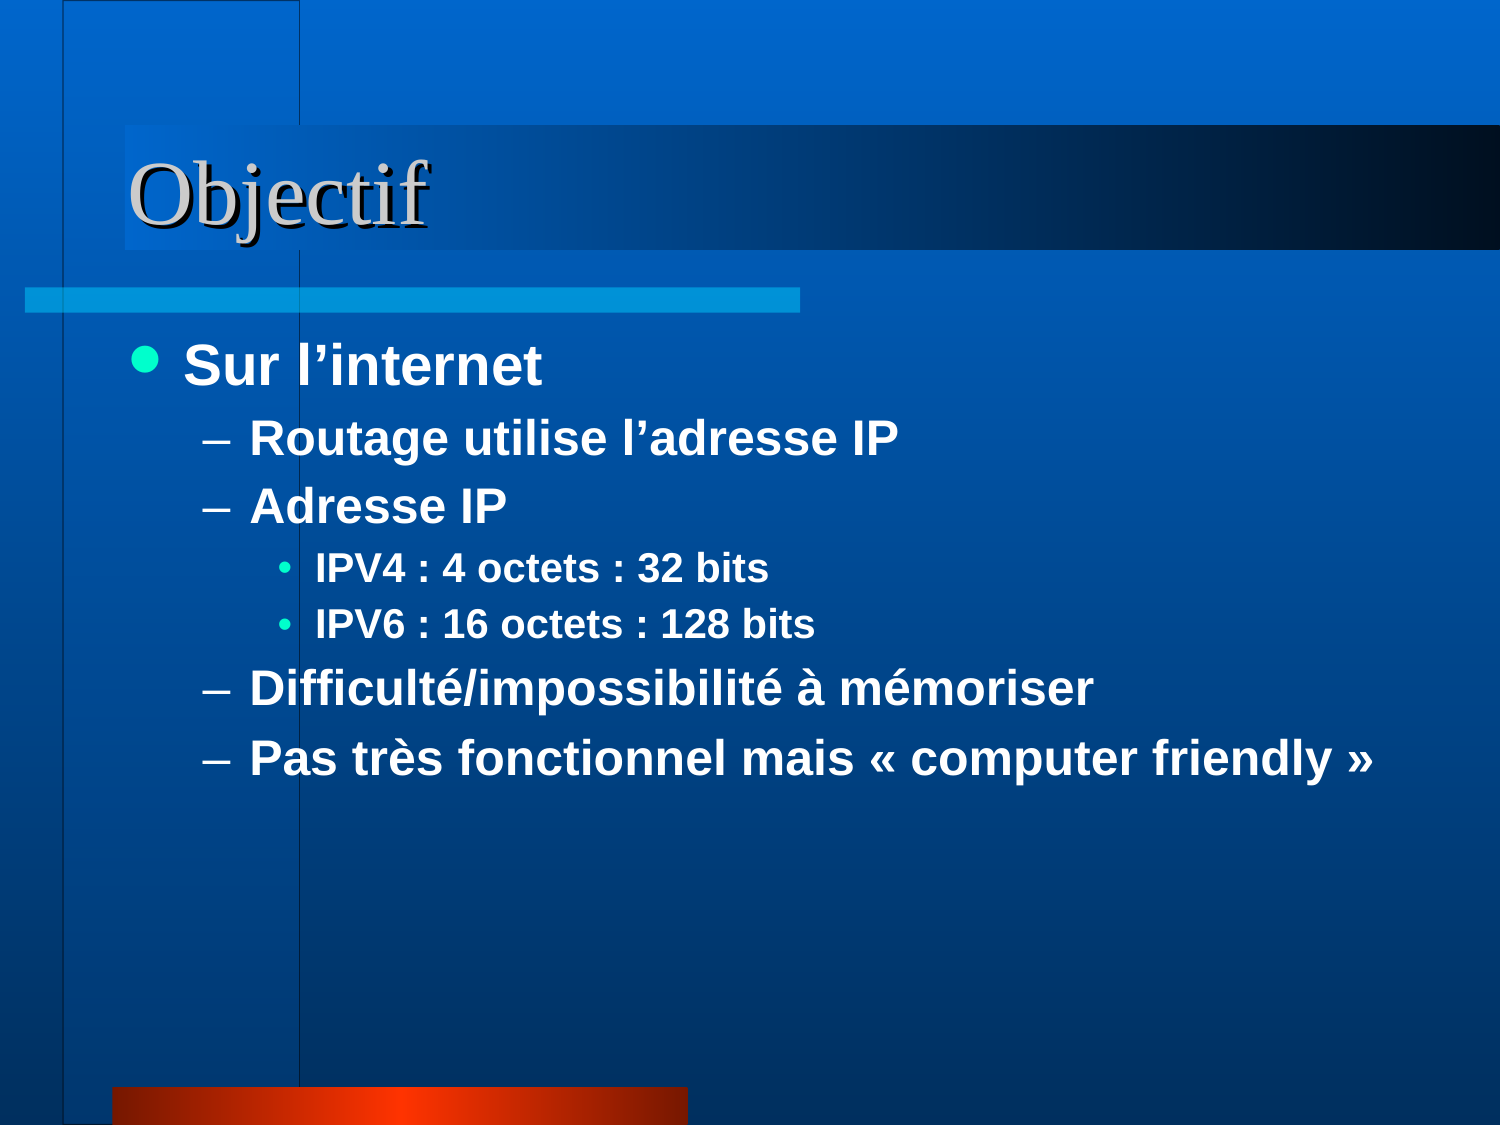

# Objectif
Sur l’internet
Routage utilise l’adresse IP
Adresse IP
IPV4 : 4 octets : 32 bits
IPV6 : 16 octets : 128 bits
Difficulté/impossibilité à mémoriser
Pas très fonctionnel mais « computer friendly »